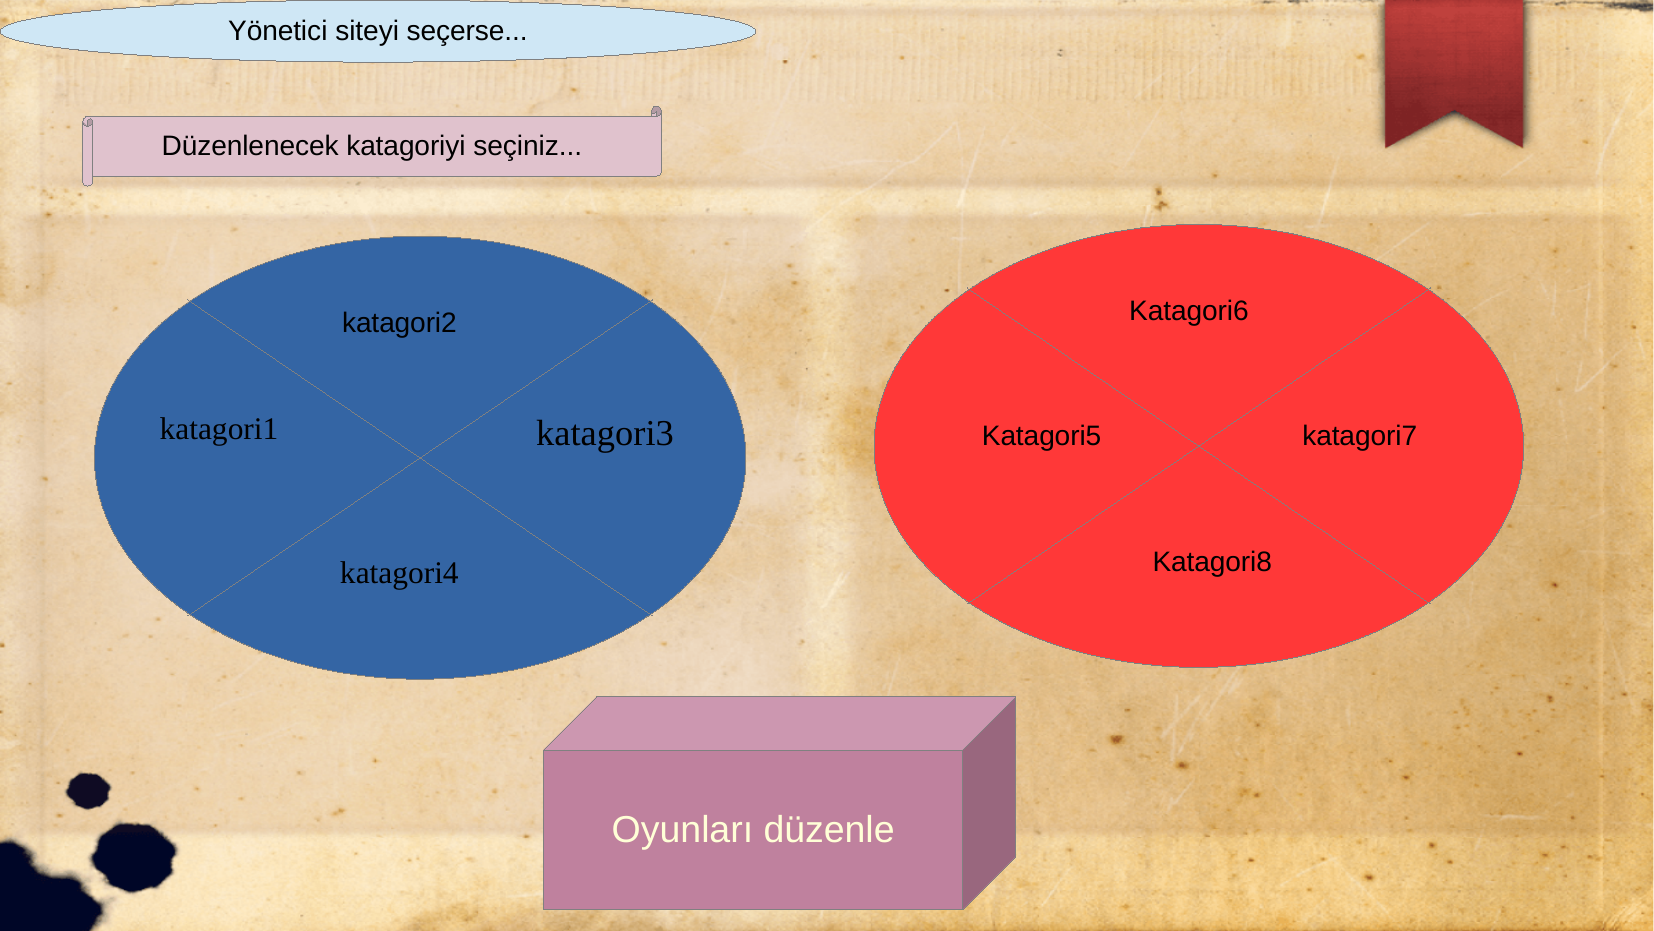

Yönetici siteyi seçerse...
Düzenlenecek katagoriyi seçiniz...
 Katagori6
Katagori5 katagori7
 Katagori8
 katagori2
# katagori1
katagori3
katagori4
Oyunları düzenle